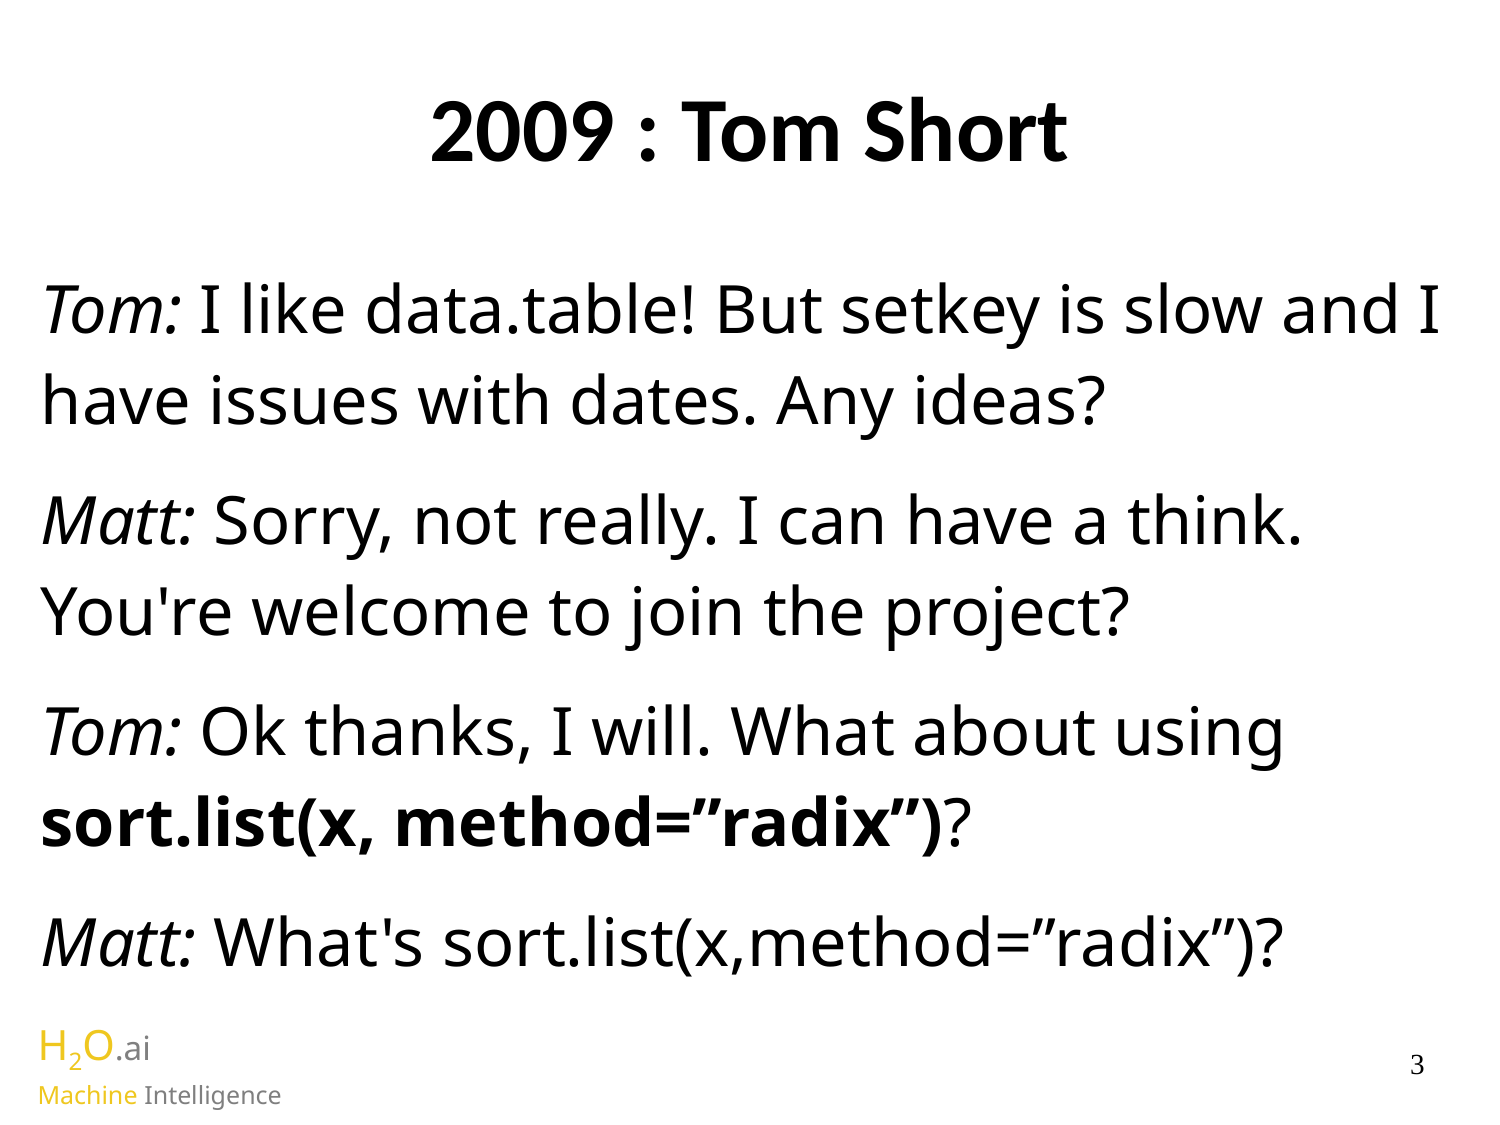

# 2009 : Tom Short
Tom: I like data.table! But setkey is slow and I have issues with dates. Any ideas?
Matt: Sorry, not really. I can have a think. You're welcome to join the project?
Tom: Ok thanks, I will. What about using sort.list(x, method=”radix”)?
Matt: What's sort.list(x,method=”radix”)?
3